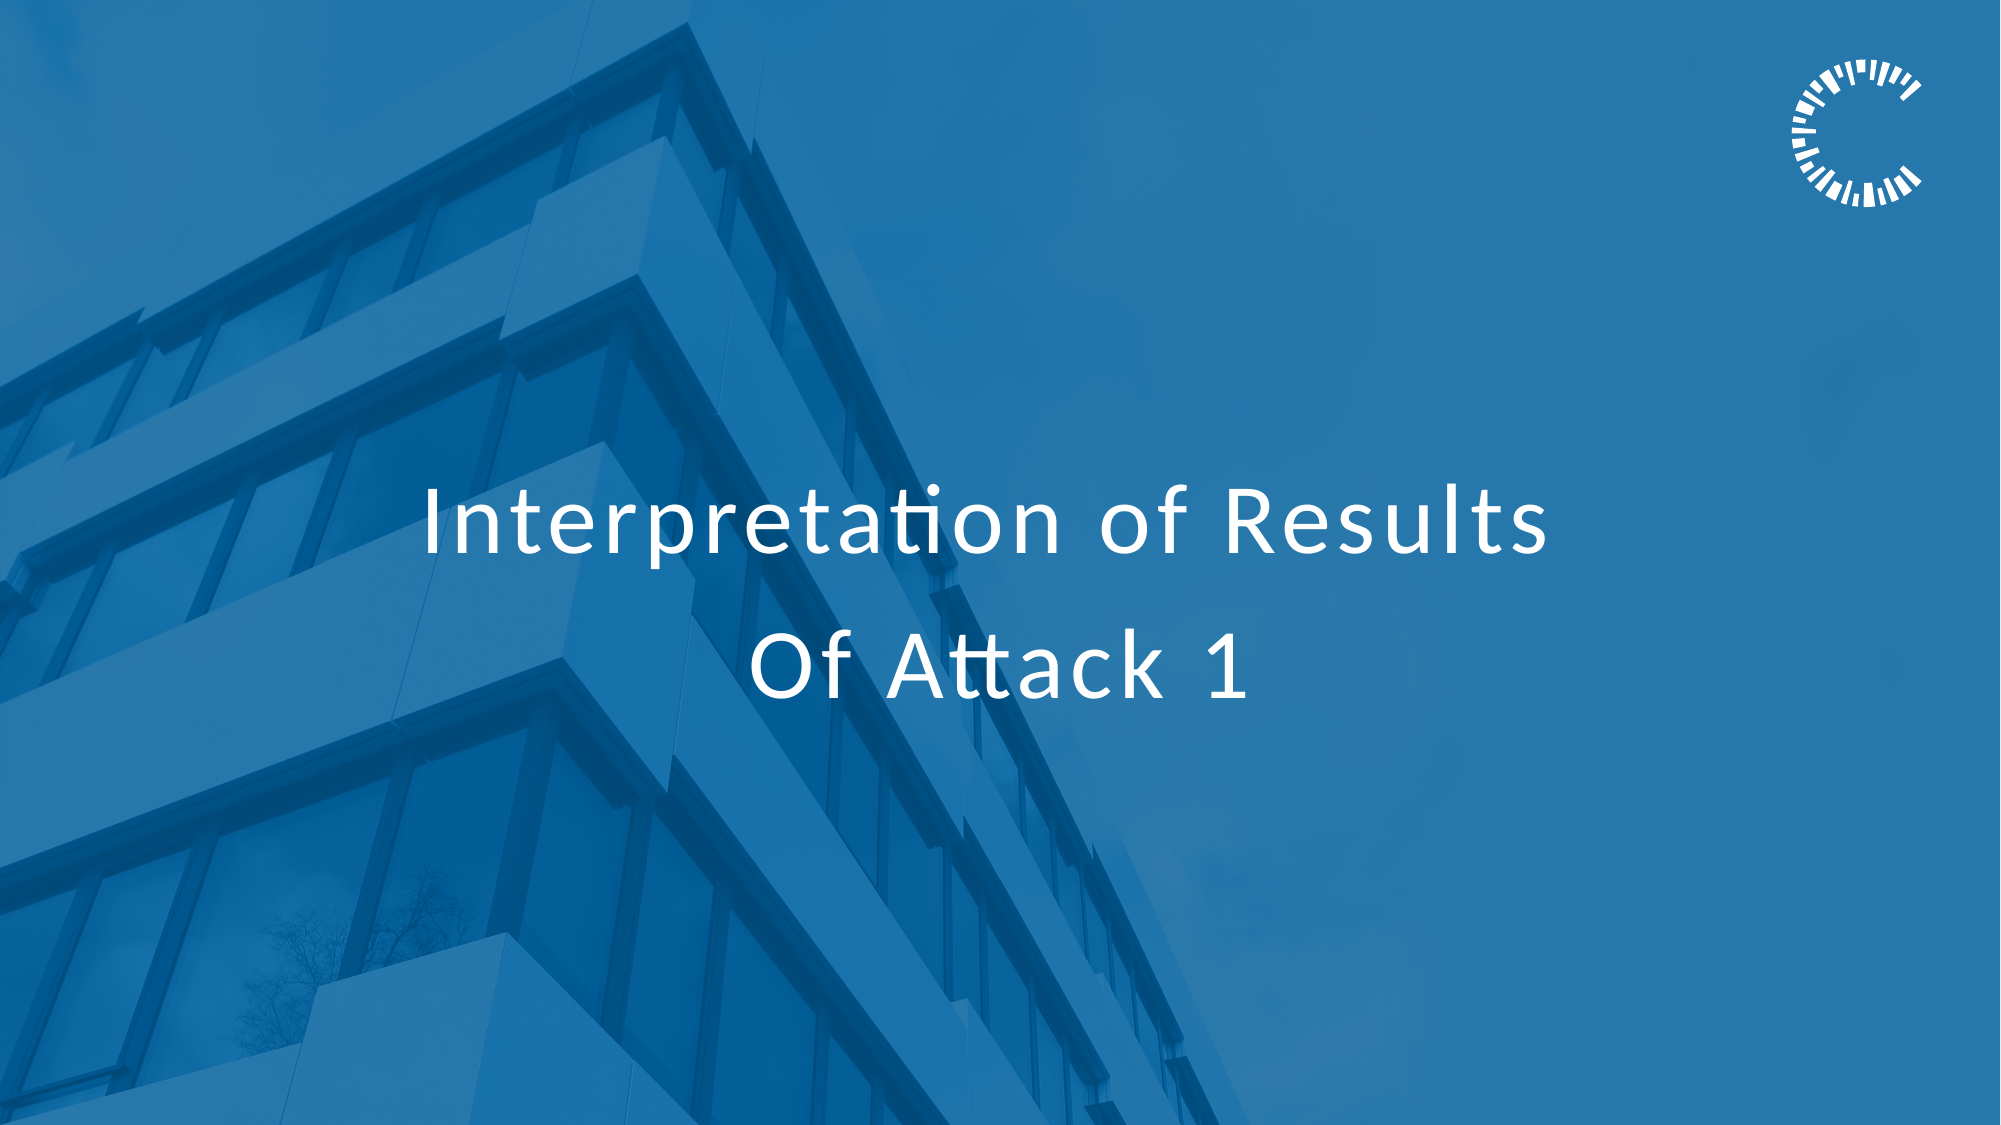

# Interpretation of Results
Of Attack 1